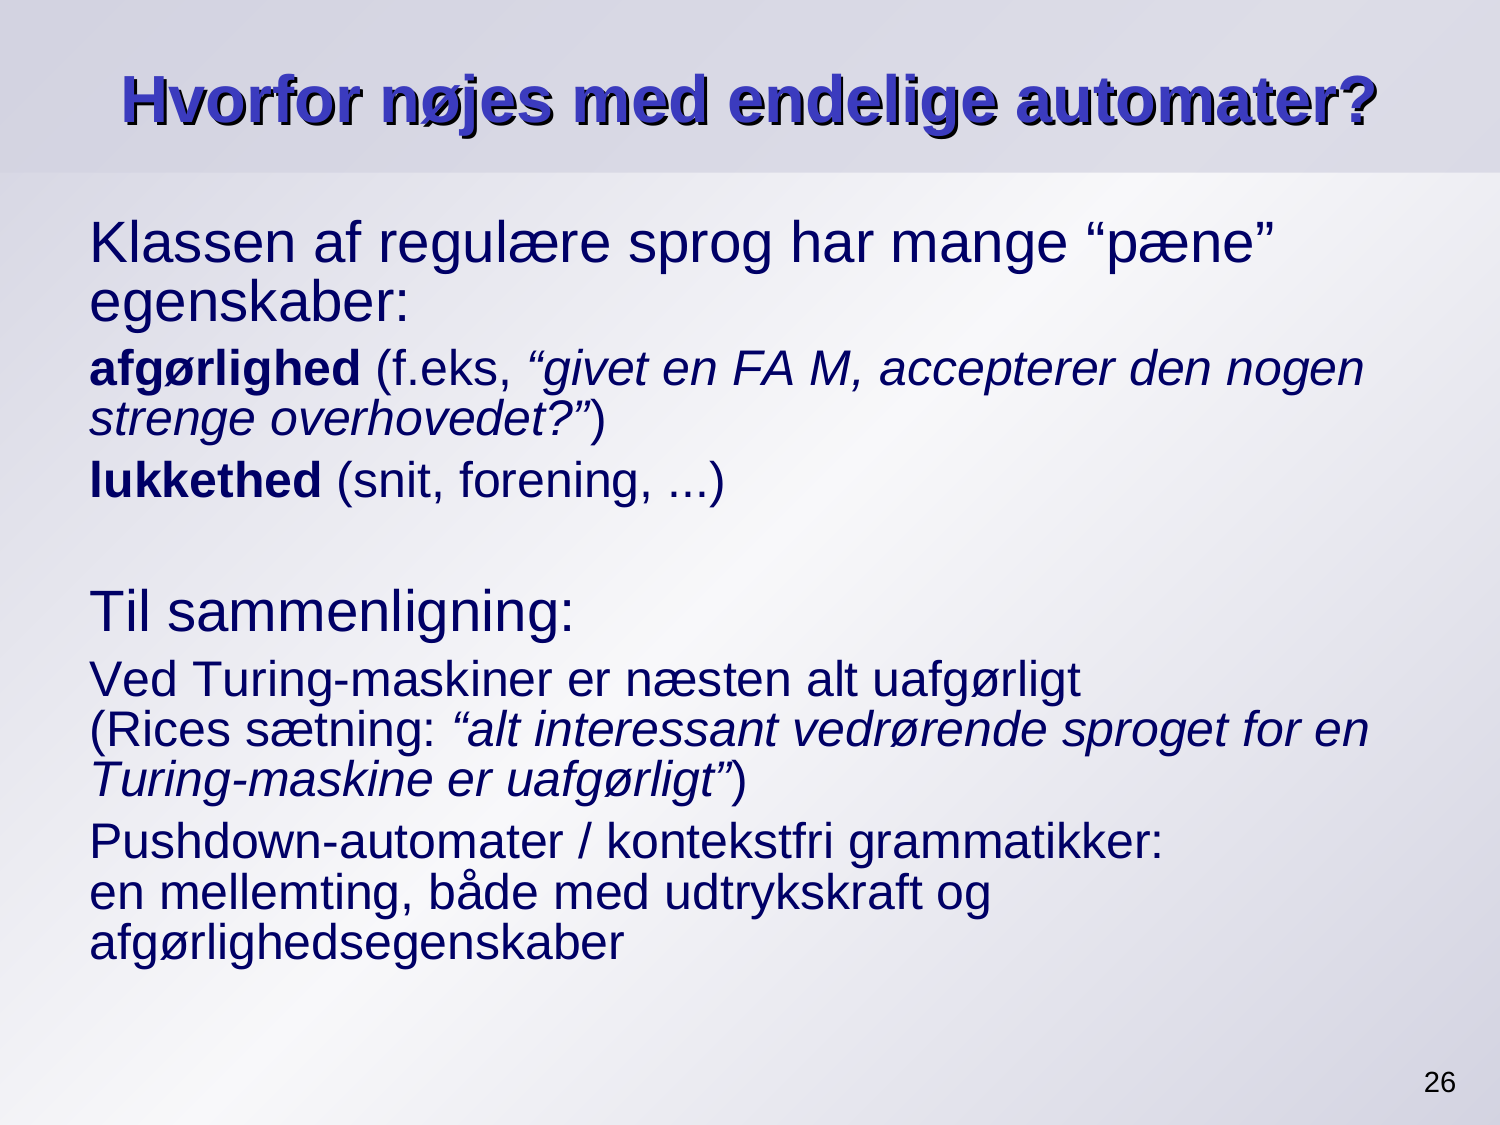

# Hvorfor nøjes med endelige automater?
Klassen af regulære sprog har mange “pæne” egenskaber:
afgørlighed (f.eks, “givet en FA M, accepterer den nogen strenge overhovedet?”)
lukkethed (snit, forening, ...)
Til sammenligning:
Ved Turing-maskiner er næsten alt uafgørligt
(Rices sætning: “alt interessant vedrørende sproget for en Turing-maskine er uafgørligt”)
Pushdown-automater / kontekstfri grammatikker:
en mellemting, både med udtrykskraft og afgørlighedsegenskaber
26